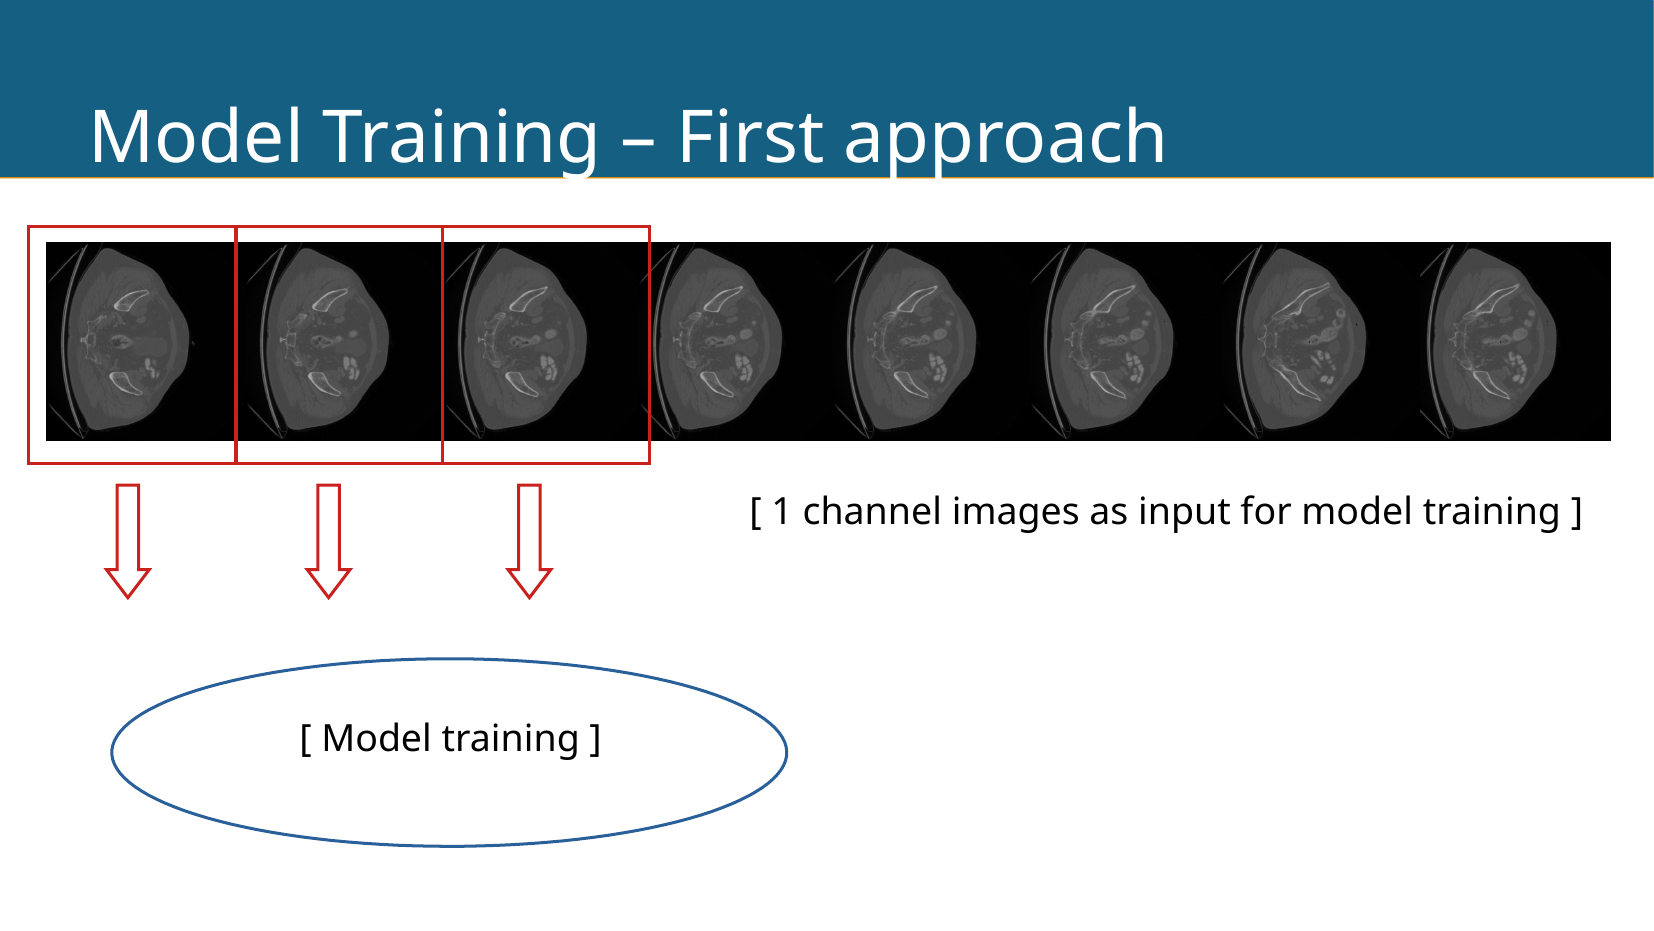

# Model Training – First approach
[ 1 channel images as input for model training ]
[ Model training ]